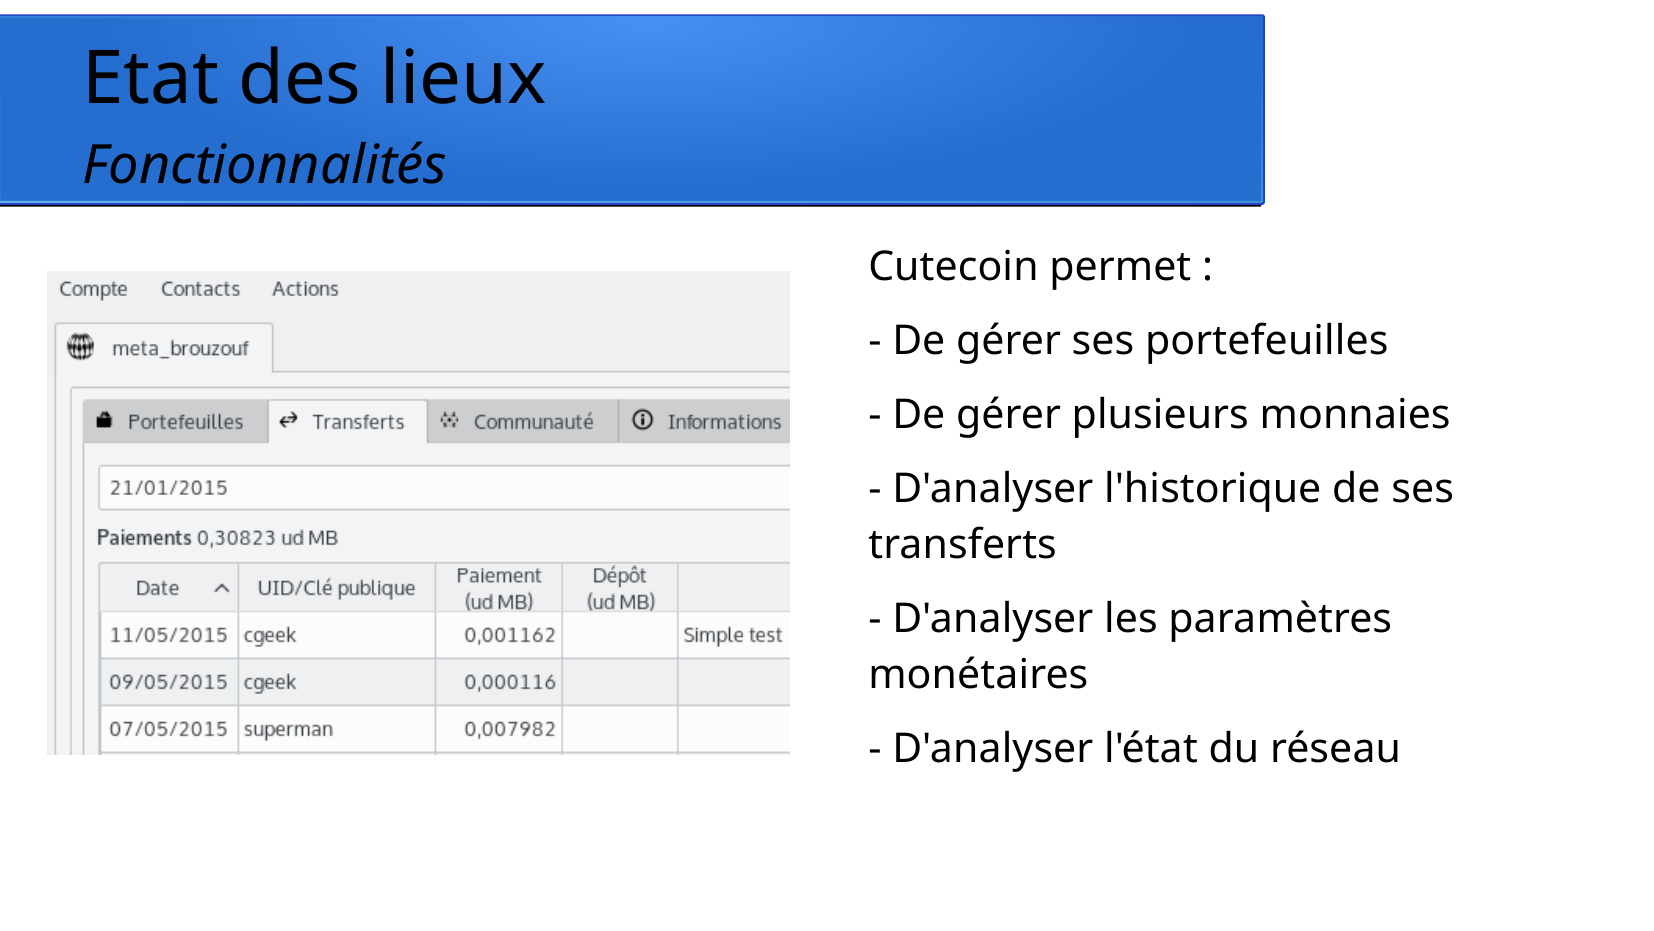

# Etat des lieux Fonctionnalités
Cutecoin permet :
- De gérer ses portefeuilles
- De gérer plusieurs monnaies
- D'analyser l'historique de ses transferts
- D'analyser les paramètres monétaires
- D'analyser l'état du réseau